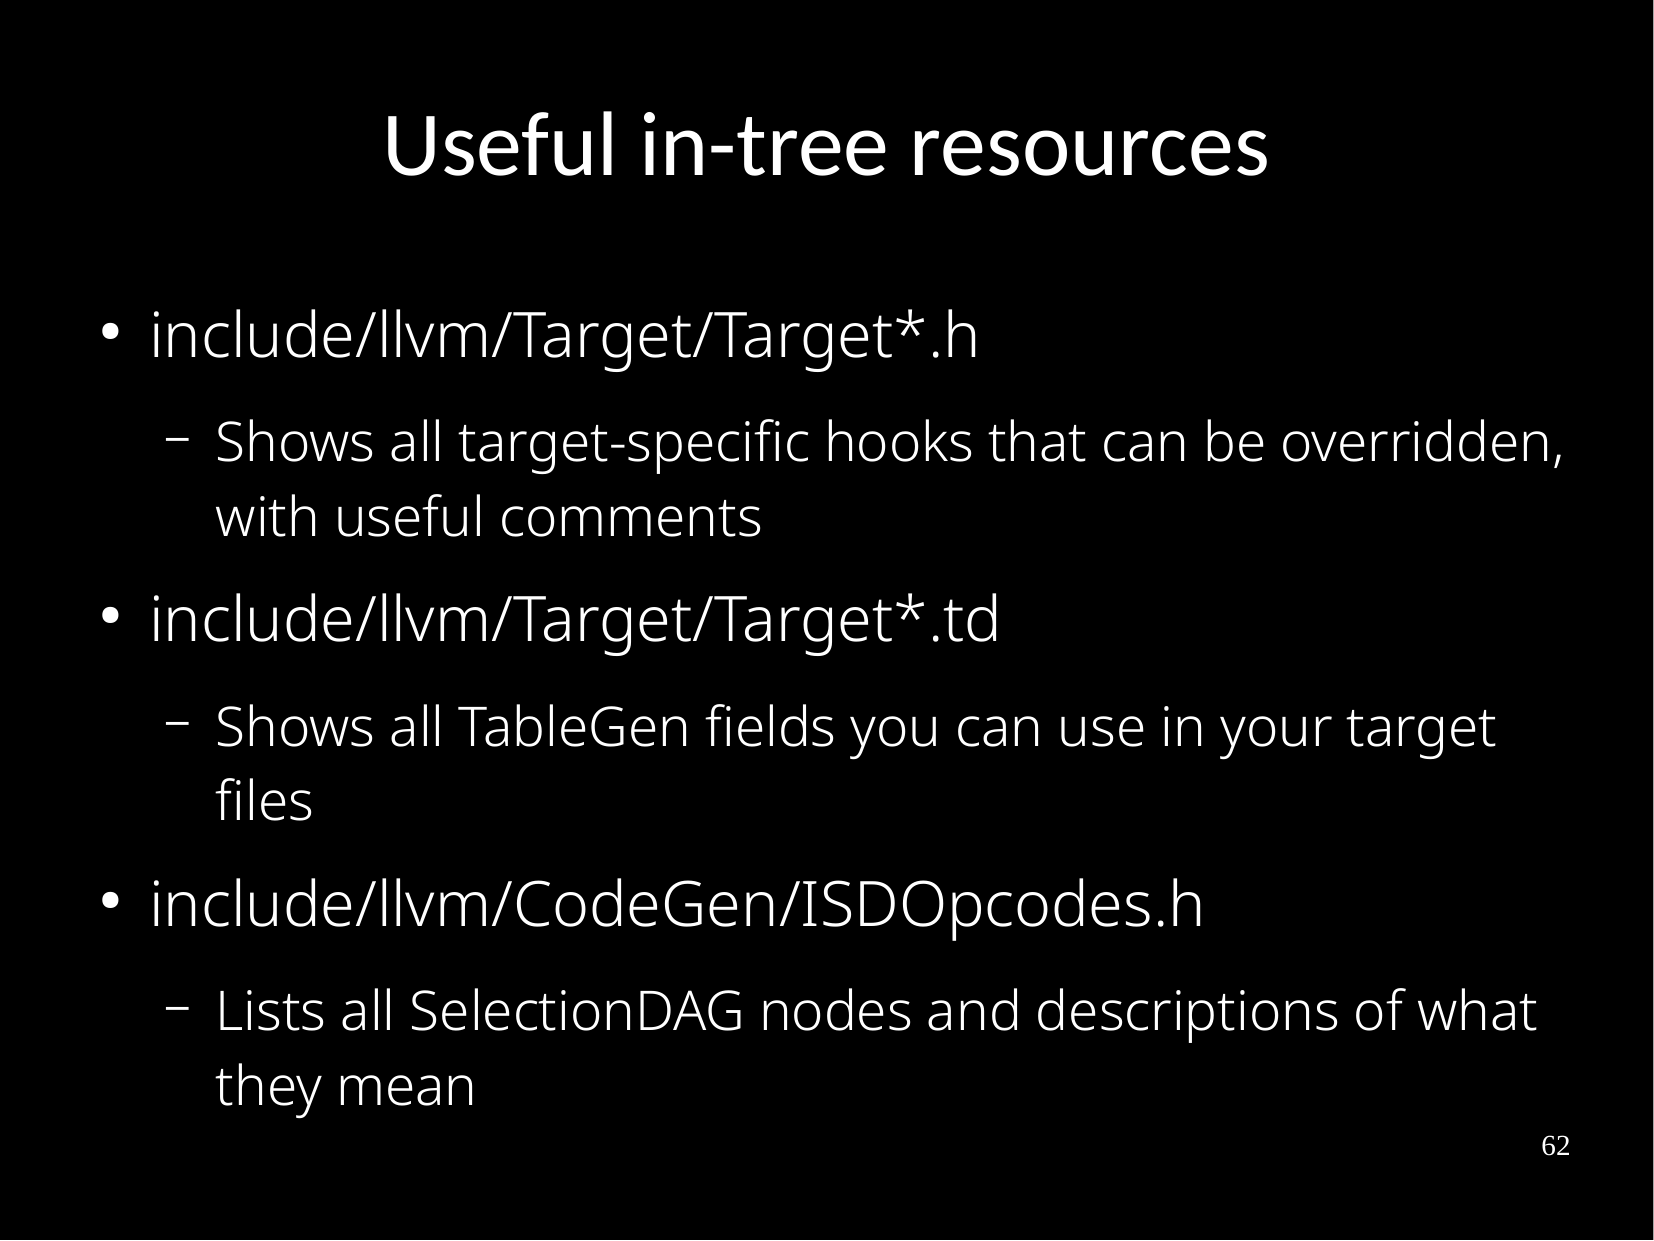

# Useful in-tree resources
include/llvm/Target/Target*.h
Shows all target-specific hooks that can be overridden, with useful comments
include/llvm/Target/Target*.td
Shows all TableGen fields you can use in your target files
include/llvm/CodeGen/ISDOpcodes.h
Lists all SelectionDAG nodes and descriptions of what they mean
62